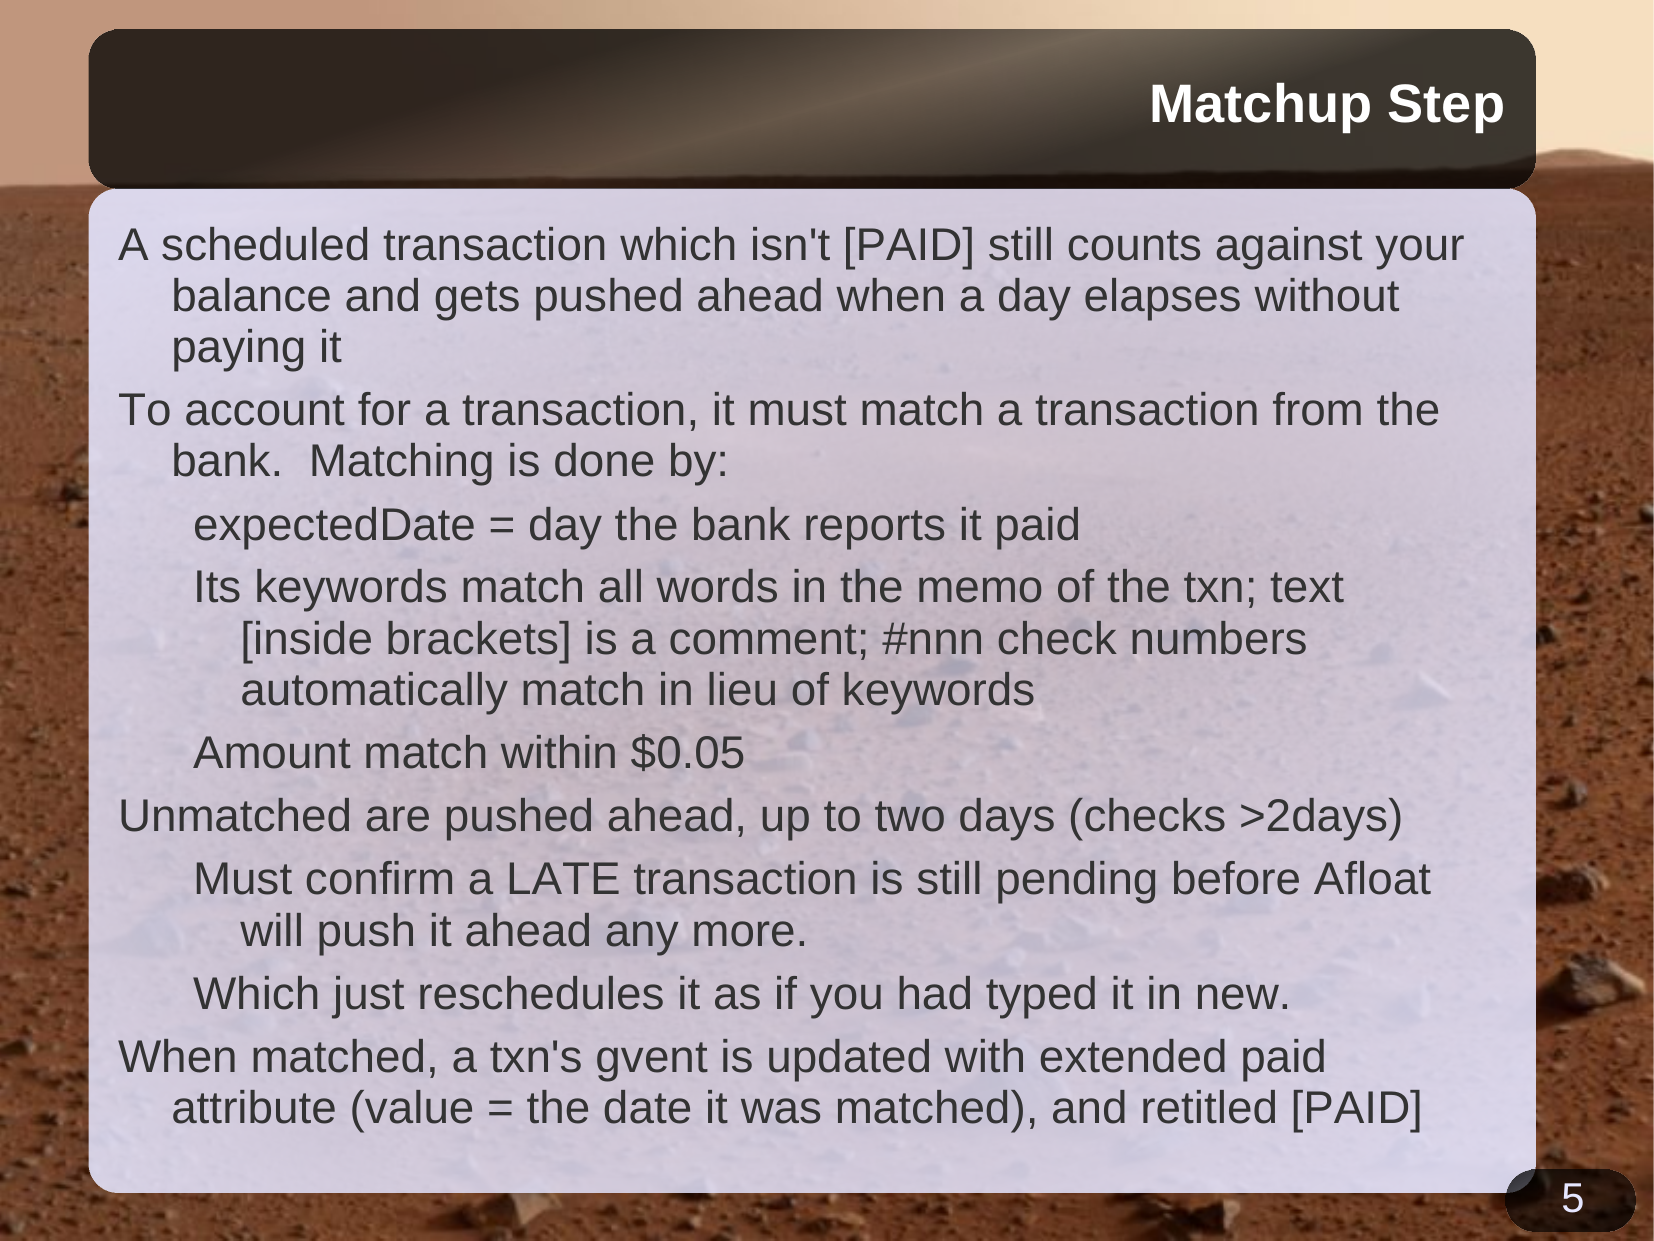

# Matchup Step
A scheduled transaction which isn't [PAID] still counts against your balance and gets pushed ahead when a day elapses without paying it
To account for a transaction, it must match a transaction from the bank. Matching is done by:
expectedDate = day the bank reports it paid
Its keywords match all words in the memo of the txn; text [inside brackets] is a comment; #nnn check numbers automatically match in lieu of keywords
Amount match within $0.05
Unmatched are pushed ahead, up to two days (checks >2days)
Must confirm a LATE transaction is still pending before Afloat will push it ahead any more.
Which just reschedules it as if you had typed it in new.
When matched, a txn's gvent is updated with extended paid attribute (value = the date it was matched), and retitled [PAID]